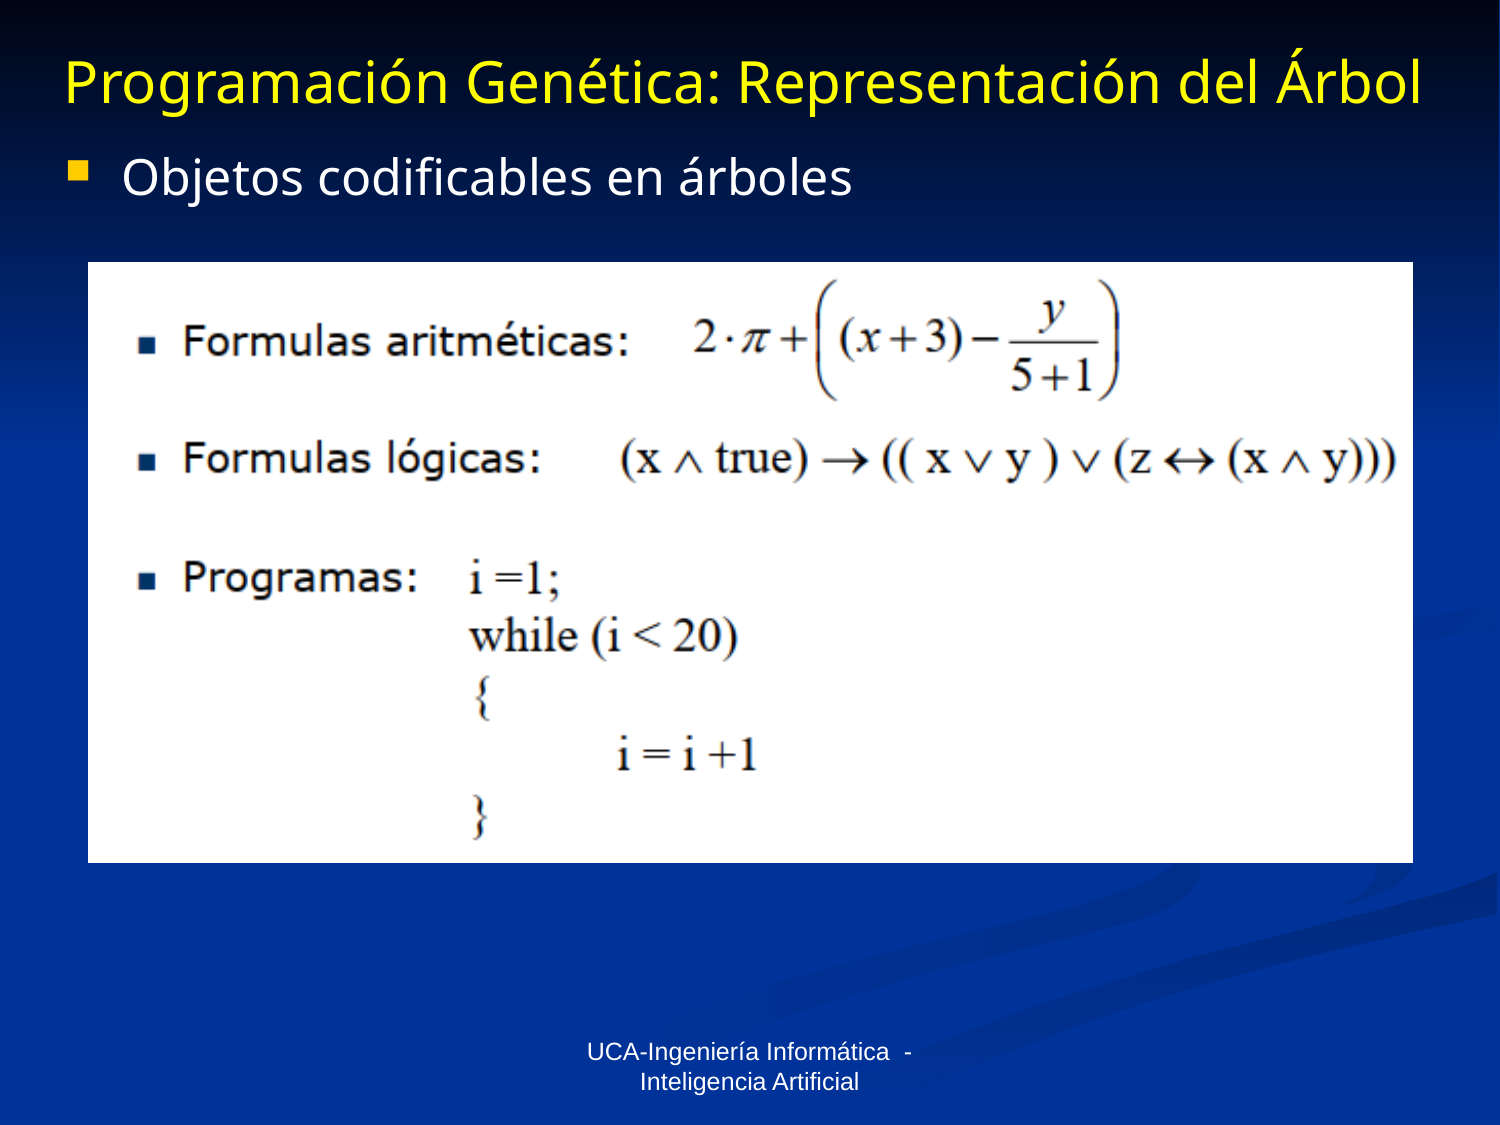

# Programación Genética: Representación del Árbol
Objetos codificables en árboles
UCA-Ingeniería Informática - Inteligencia Artificial